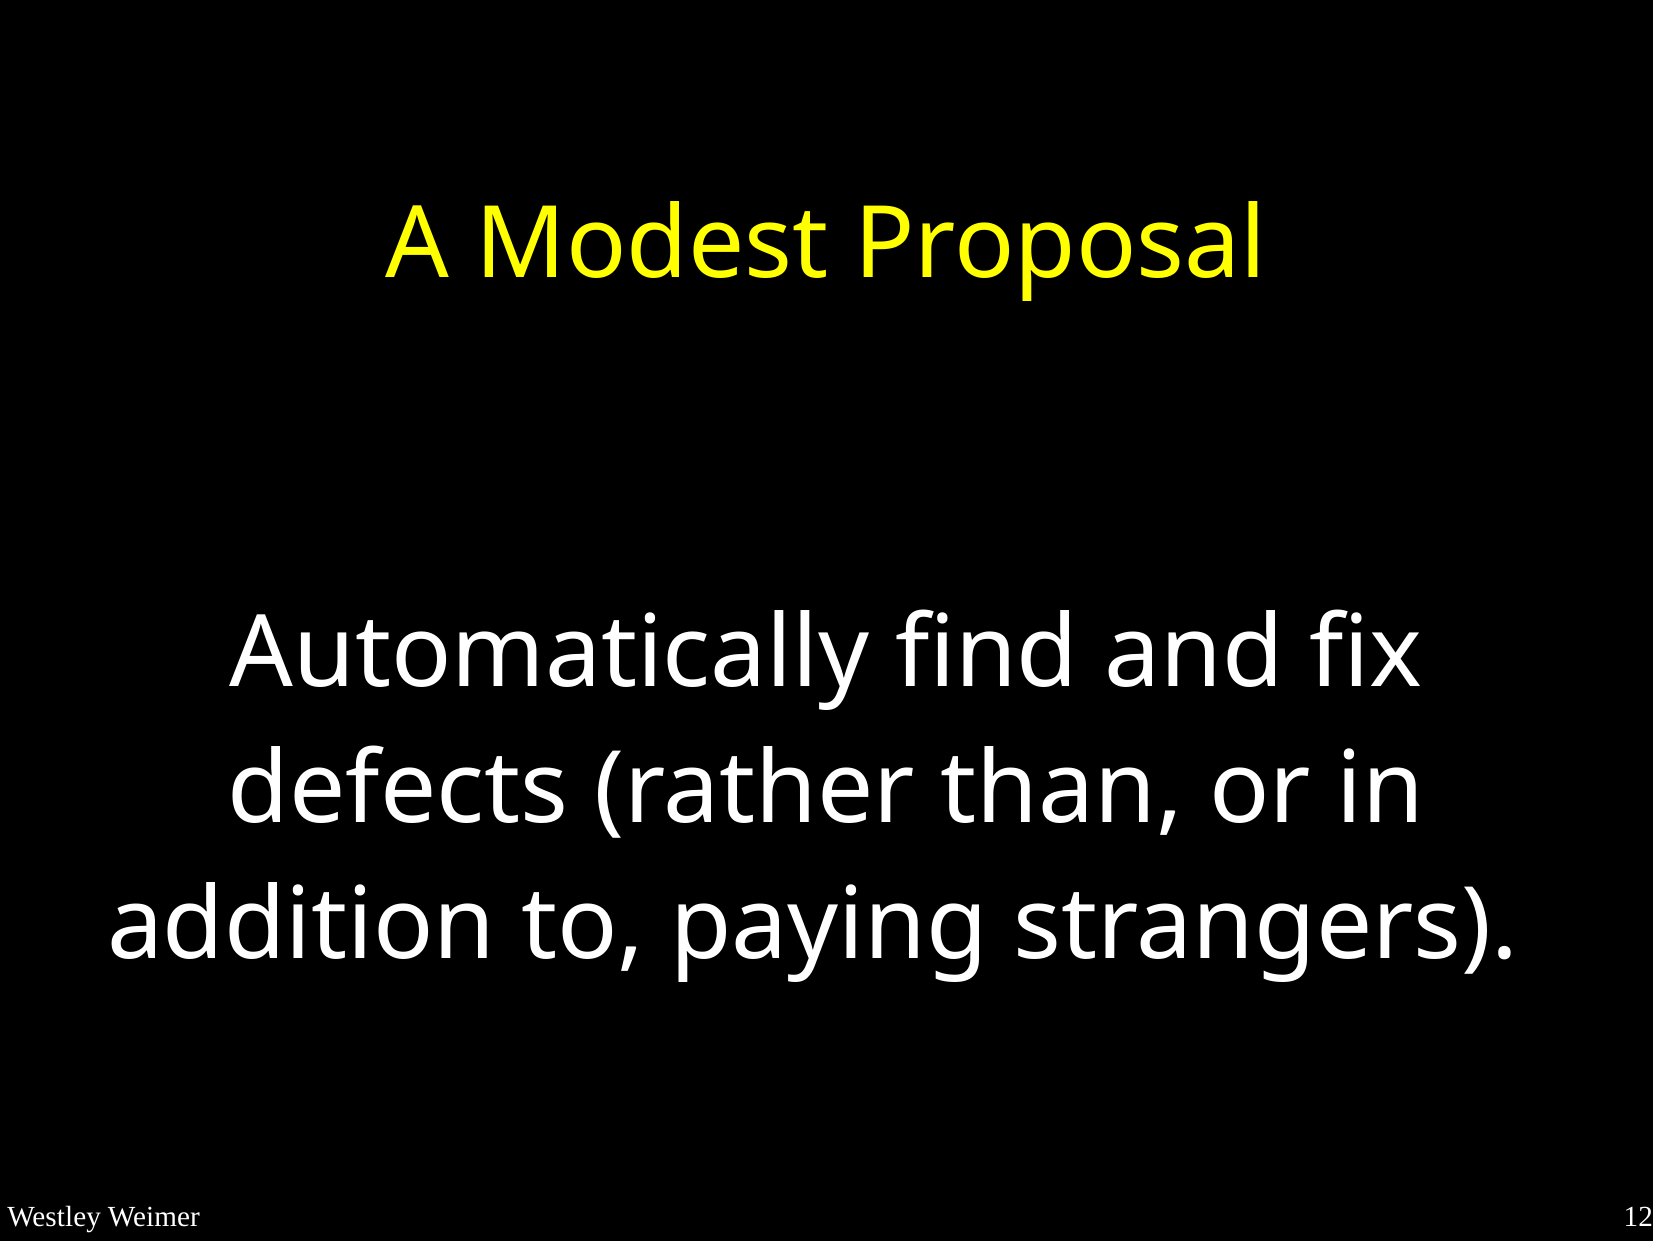

# A Modest Proposal
Automatically find and fix defects (rather than, or in addition to, paying strangers).
12